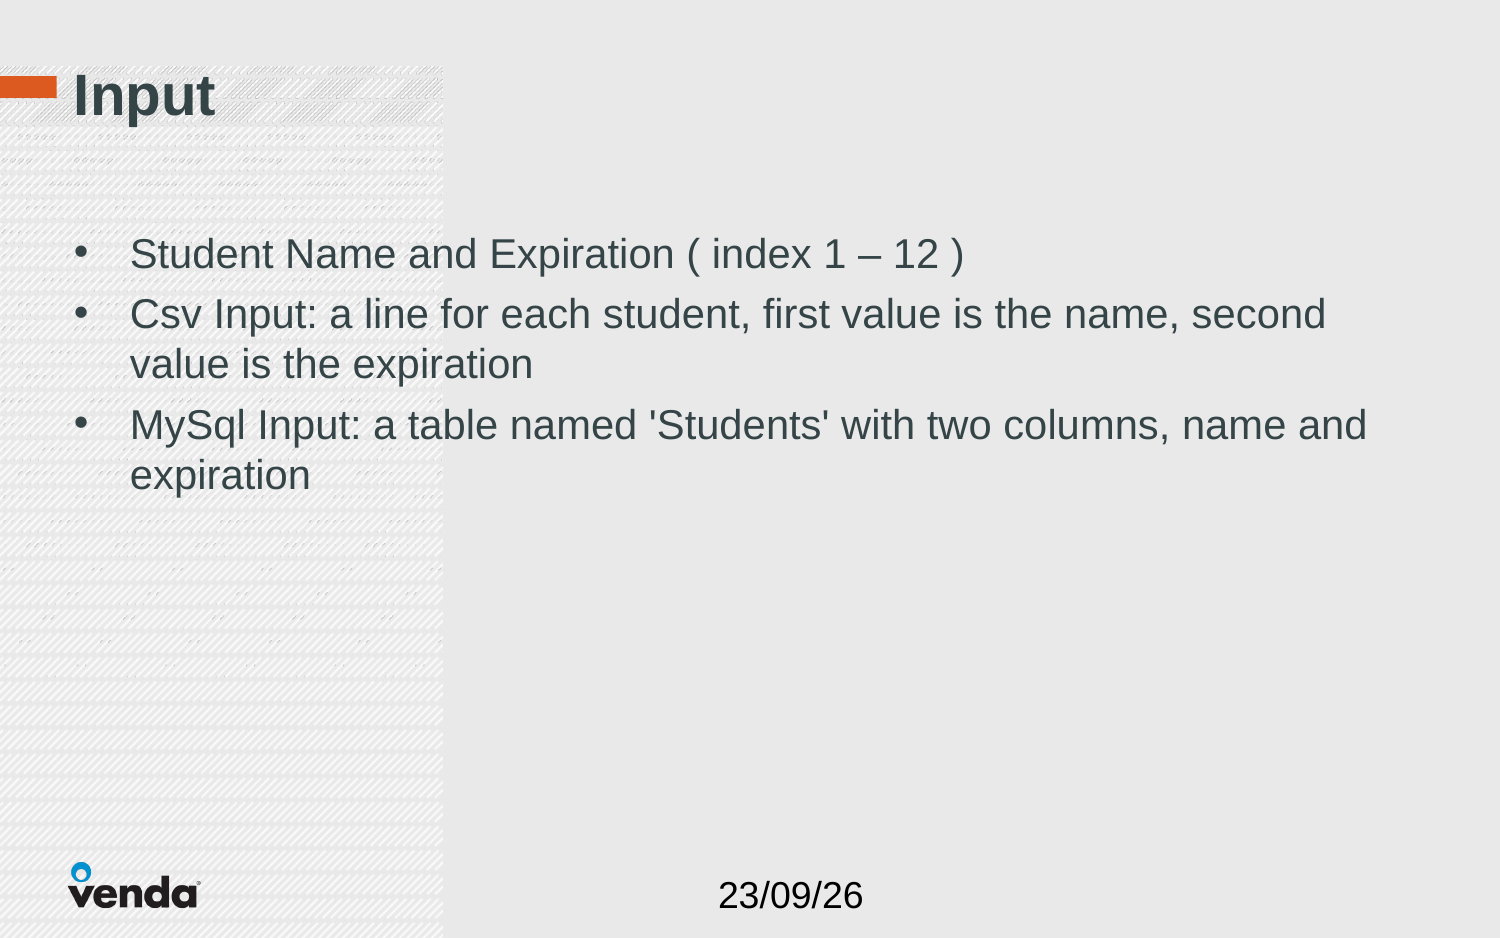

# Input
Student Name and Expiration ( index 1 – 12 )
Csv Input: a line for each student, first value is the name, second value is the expiration
MySql Input: a table named 'Students' with two columns, name and expiration